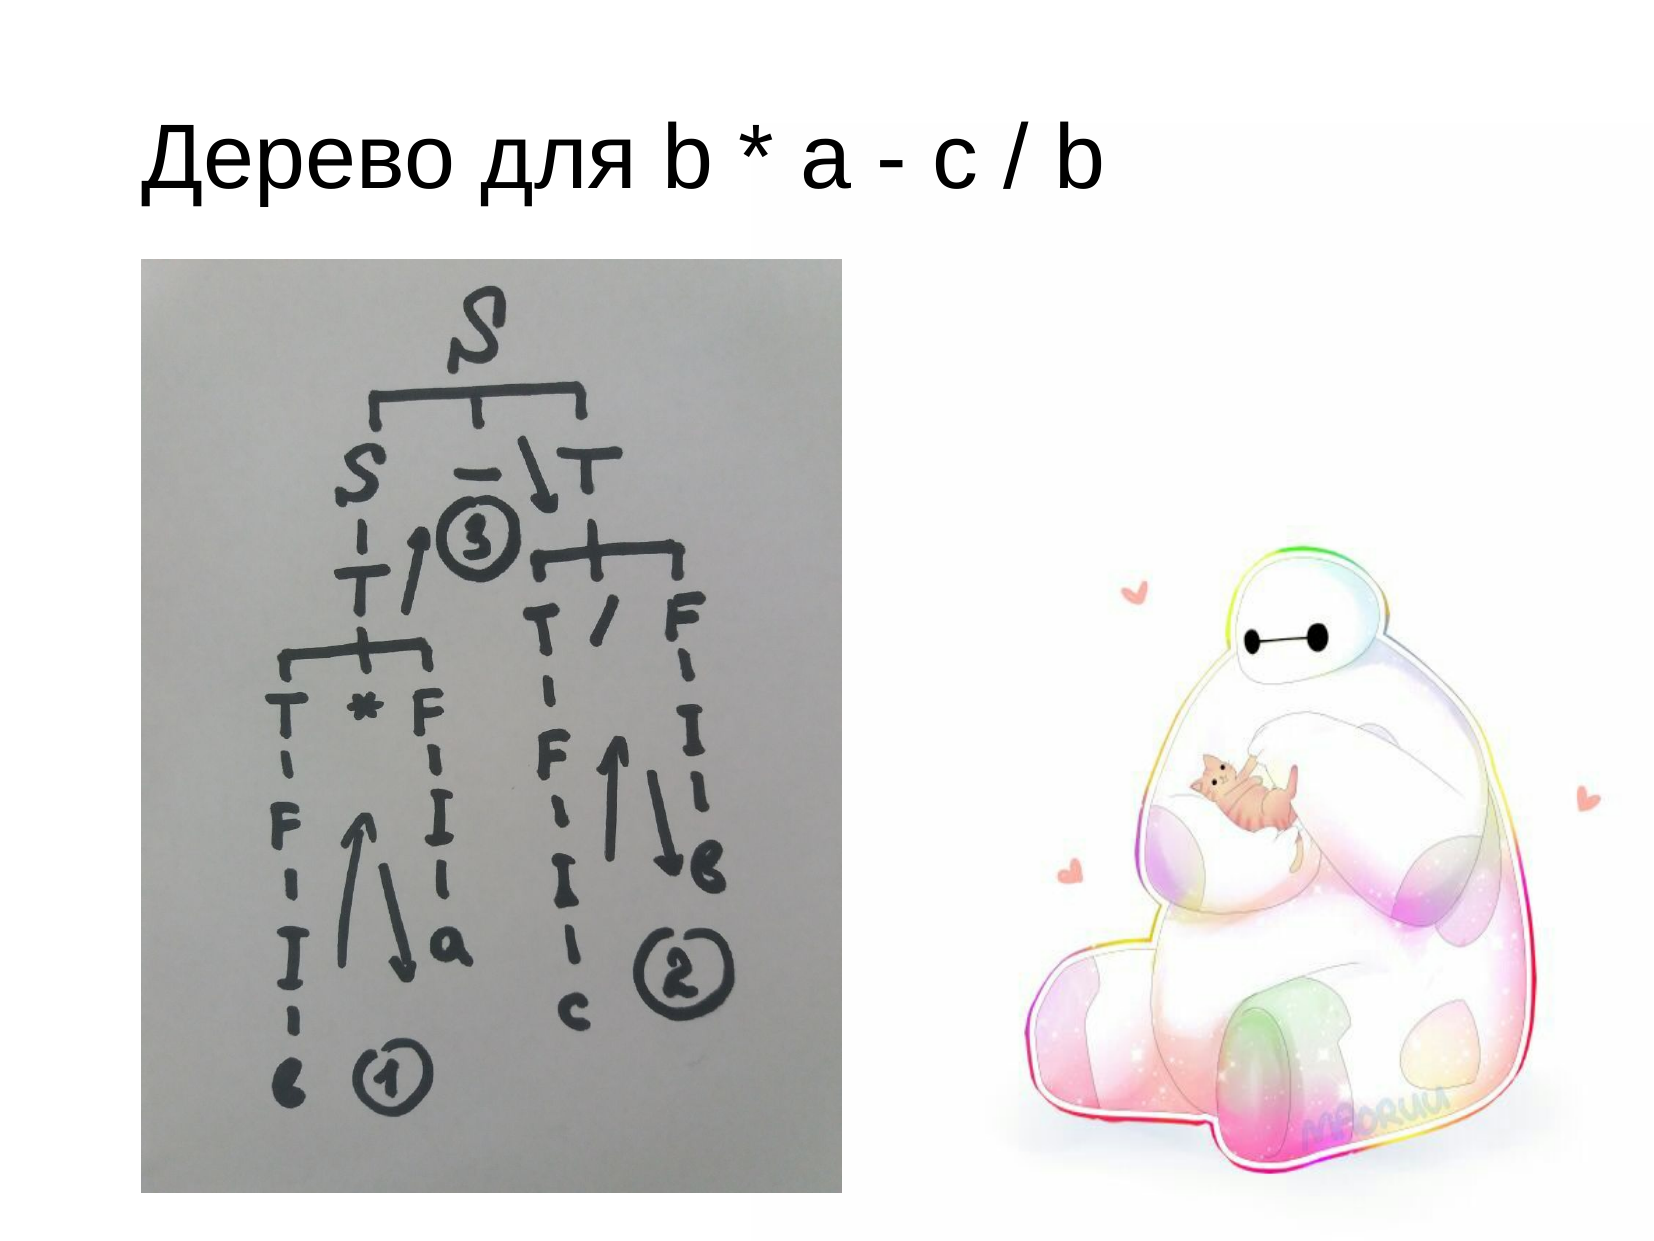

# Дерево для b * a - c / b